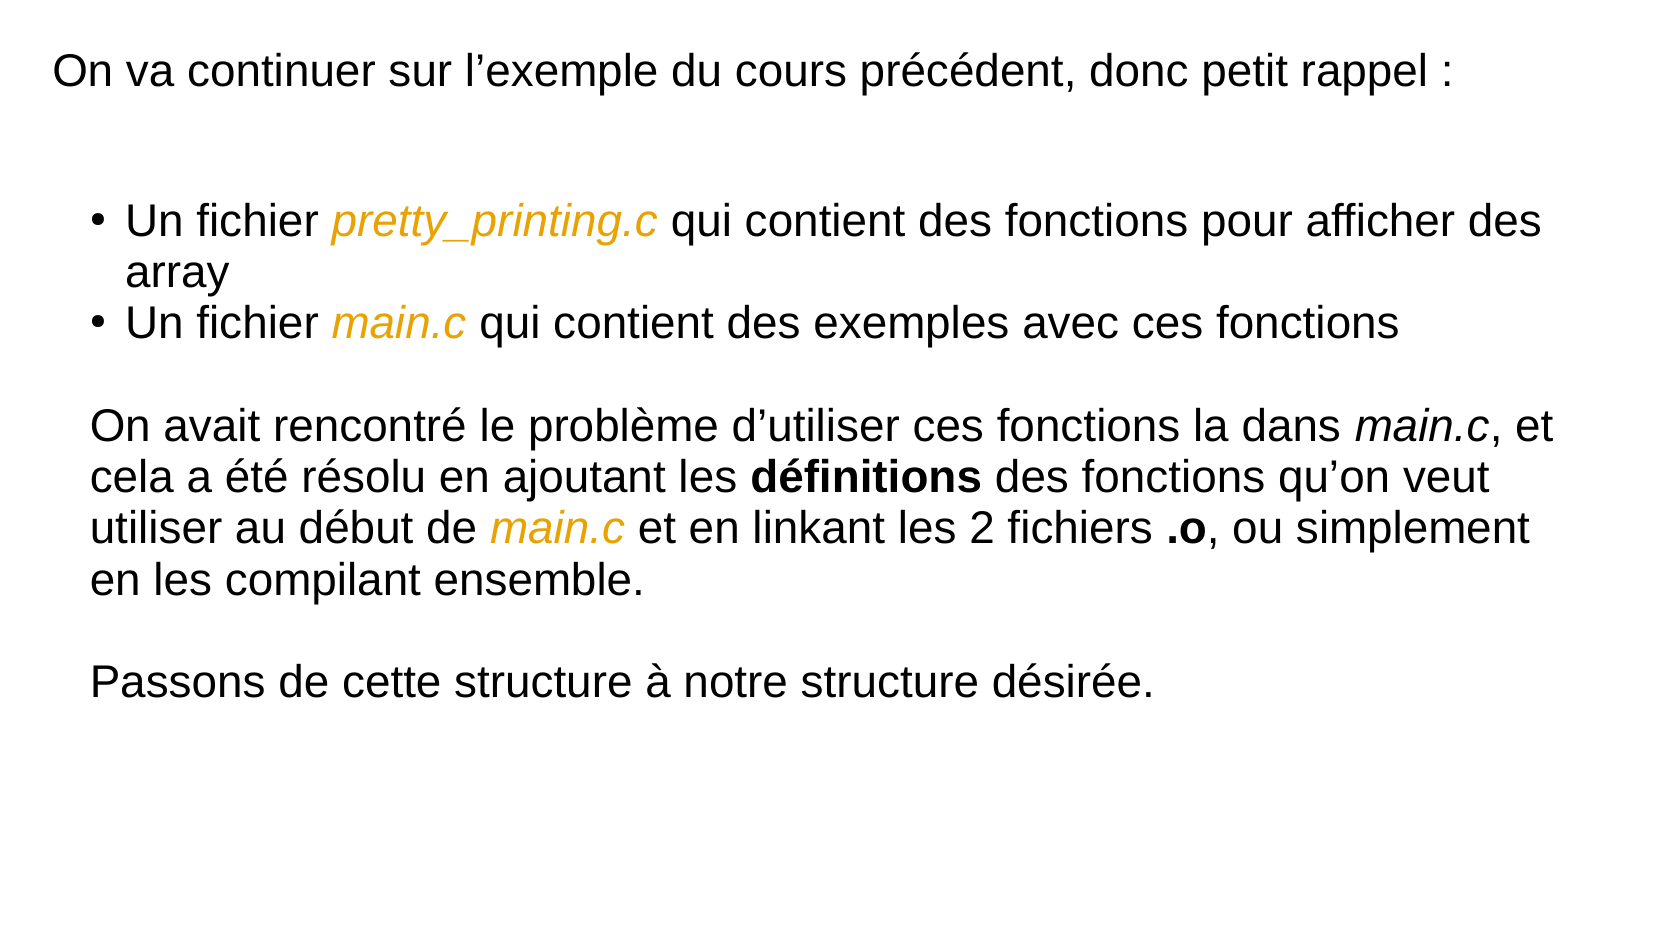

On va continuer sur l’exemple du cours précédent, donc petit rappel :
Un fichier pretty_printing.c qui contient des fonctions pour afficher des array
Un fichier main.c qui contient des exemples avec ces fonctions
On avait rencontré le problème d’utiliser ces fonctions la dans main.c, et cela a été résolu en ajoutant les définitions des fonctions qu’on veut utiliser au début de main.c et en linkant les 2 fichiers .o, ou simplement en les compilant ensemble.
Passons de cette structure à notre structure désirée.